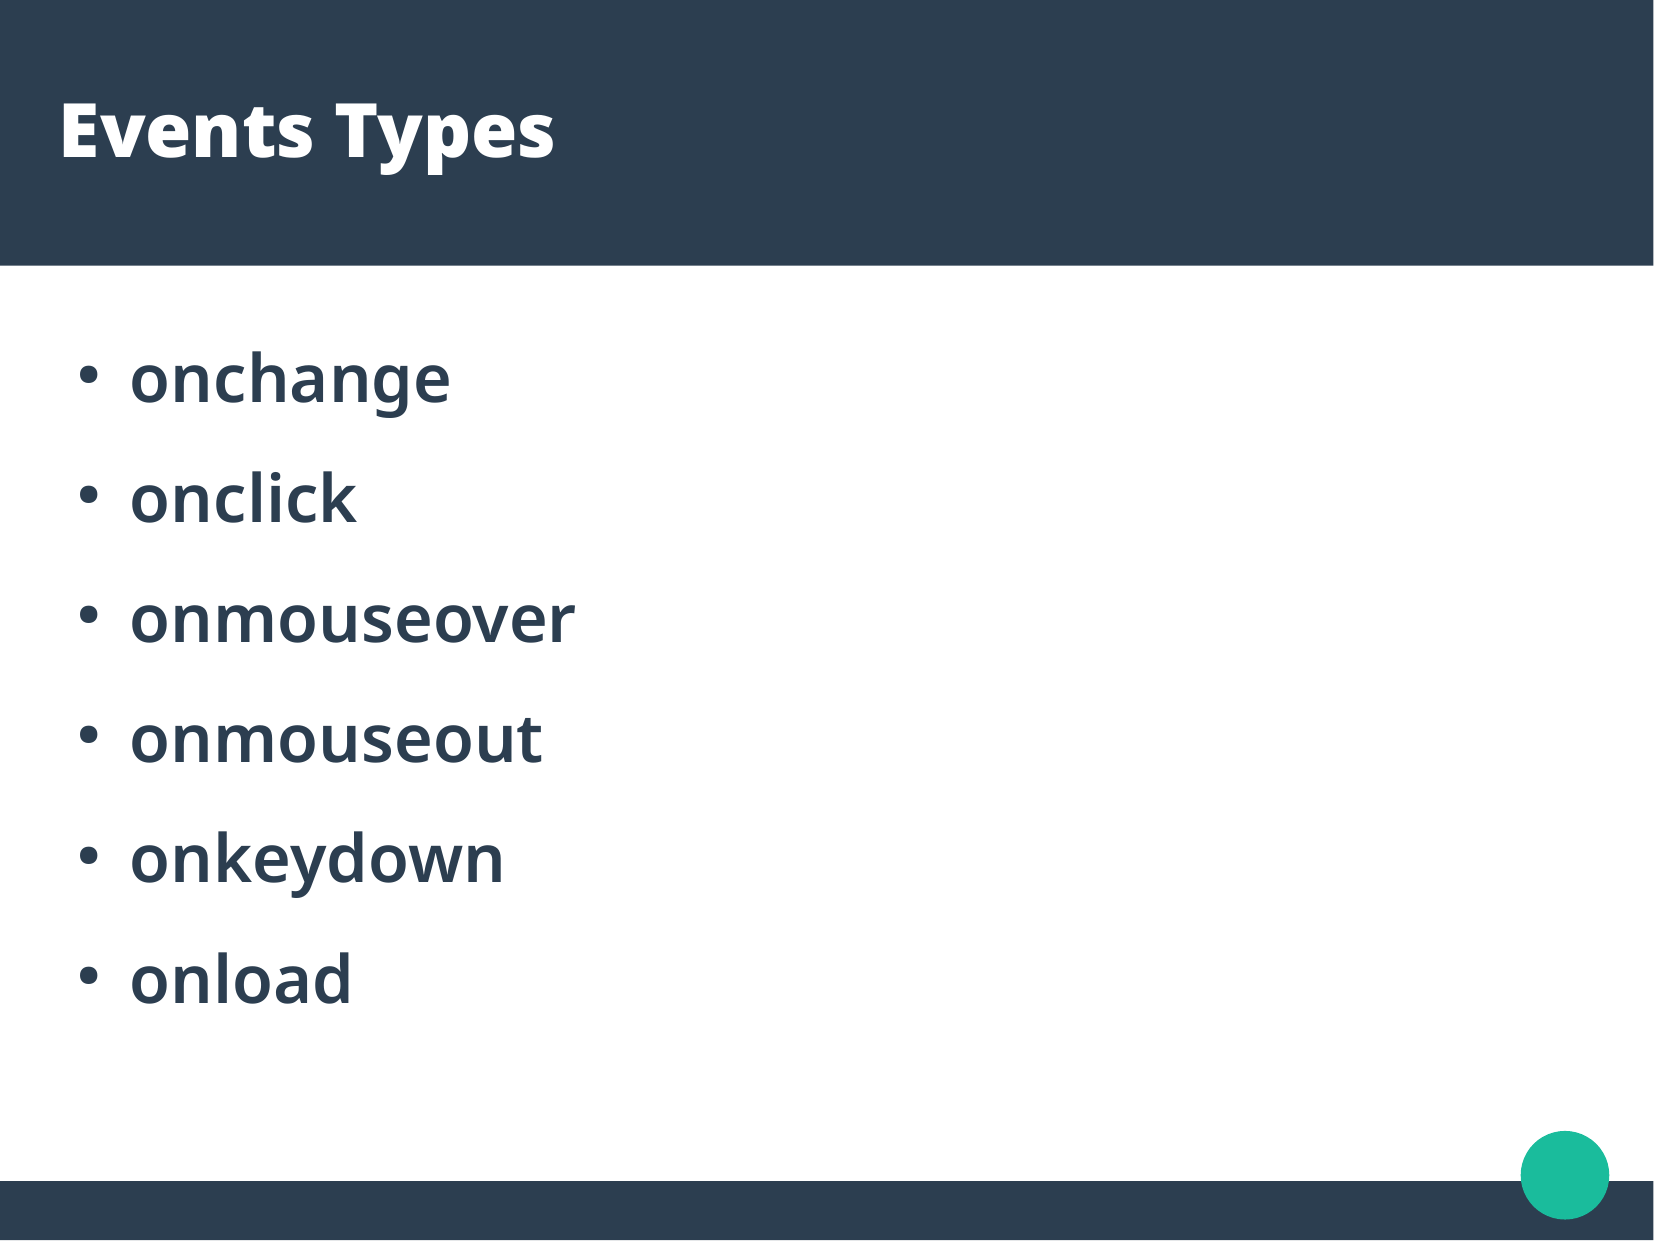

# Events Types
onchange
onclick
onmouseover
onmouseout
onkeydown
onload